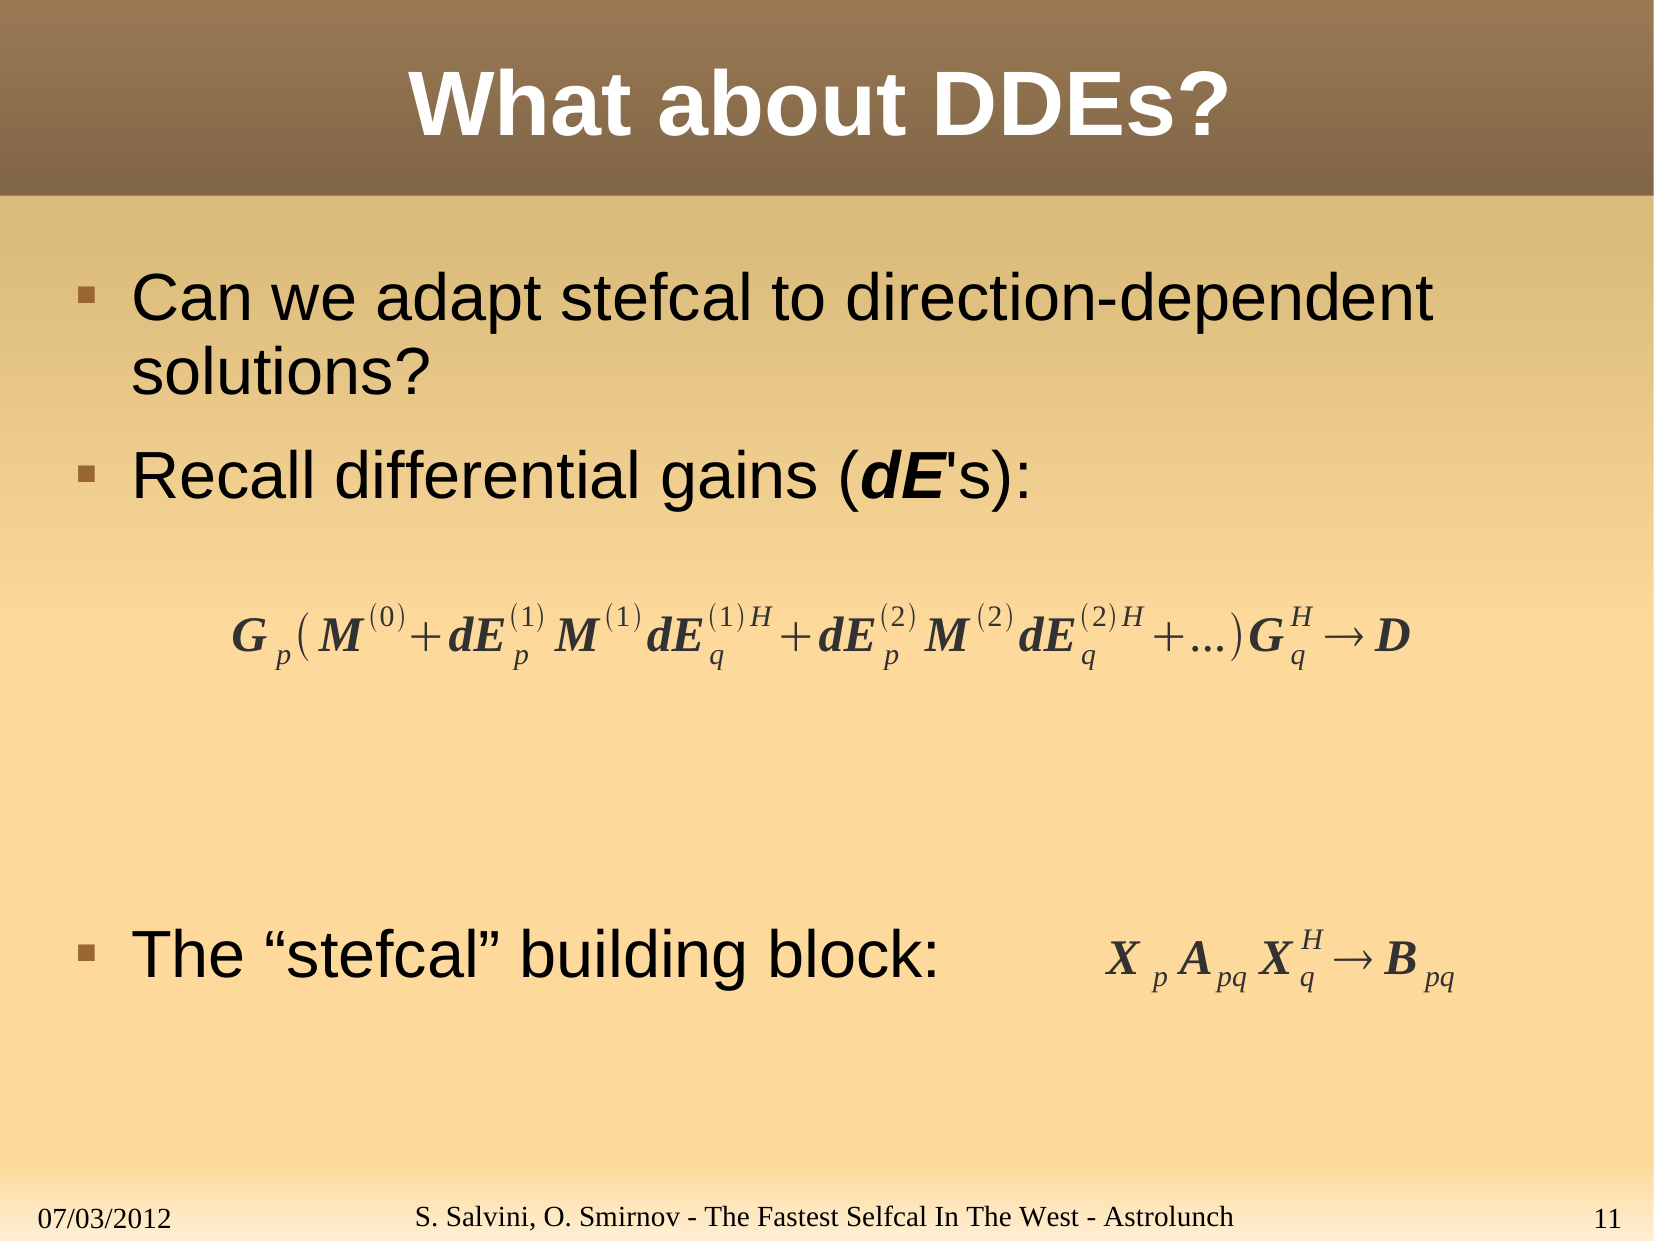

# What about DDEs?
Can we adapt stefcal to direction-dependent solutions?
Recall differential gains (dE's):
The “stefcal” building block:
S. Salvini, O. Smirnov - The Fastest Selfcal In The West - Astrolunch
07/03/2012
11